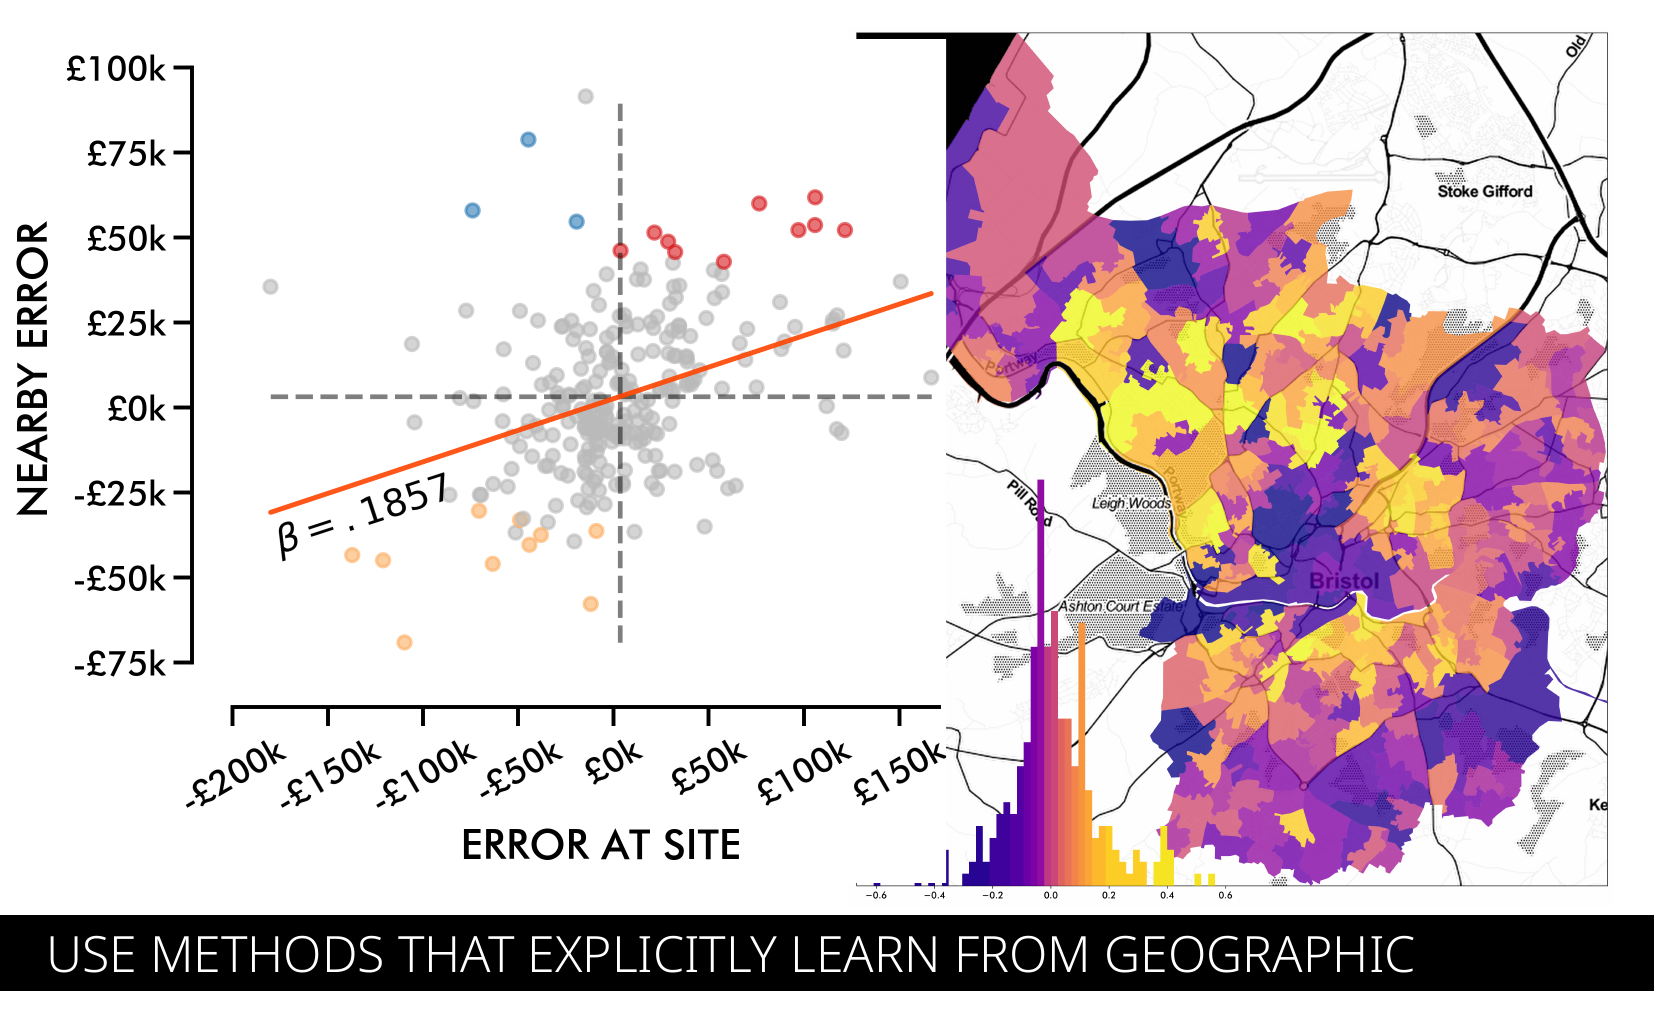

USE METHODS THAT EXPLICITLY LEARN FROM GEOGRAPHIC STRUCTURE